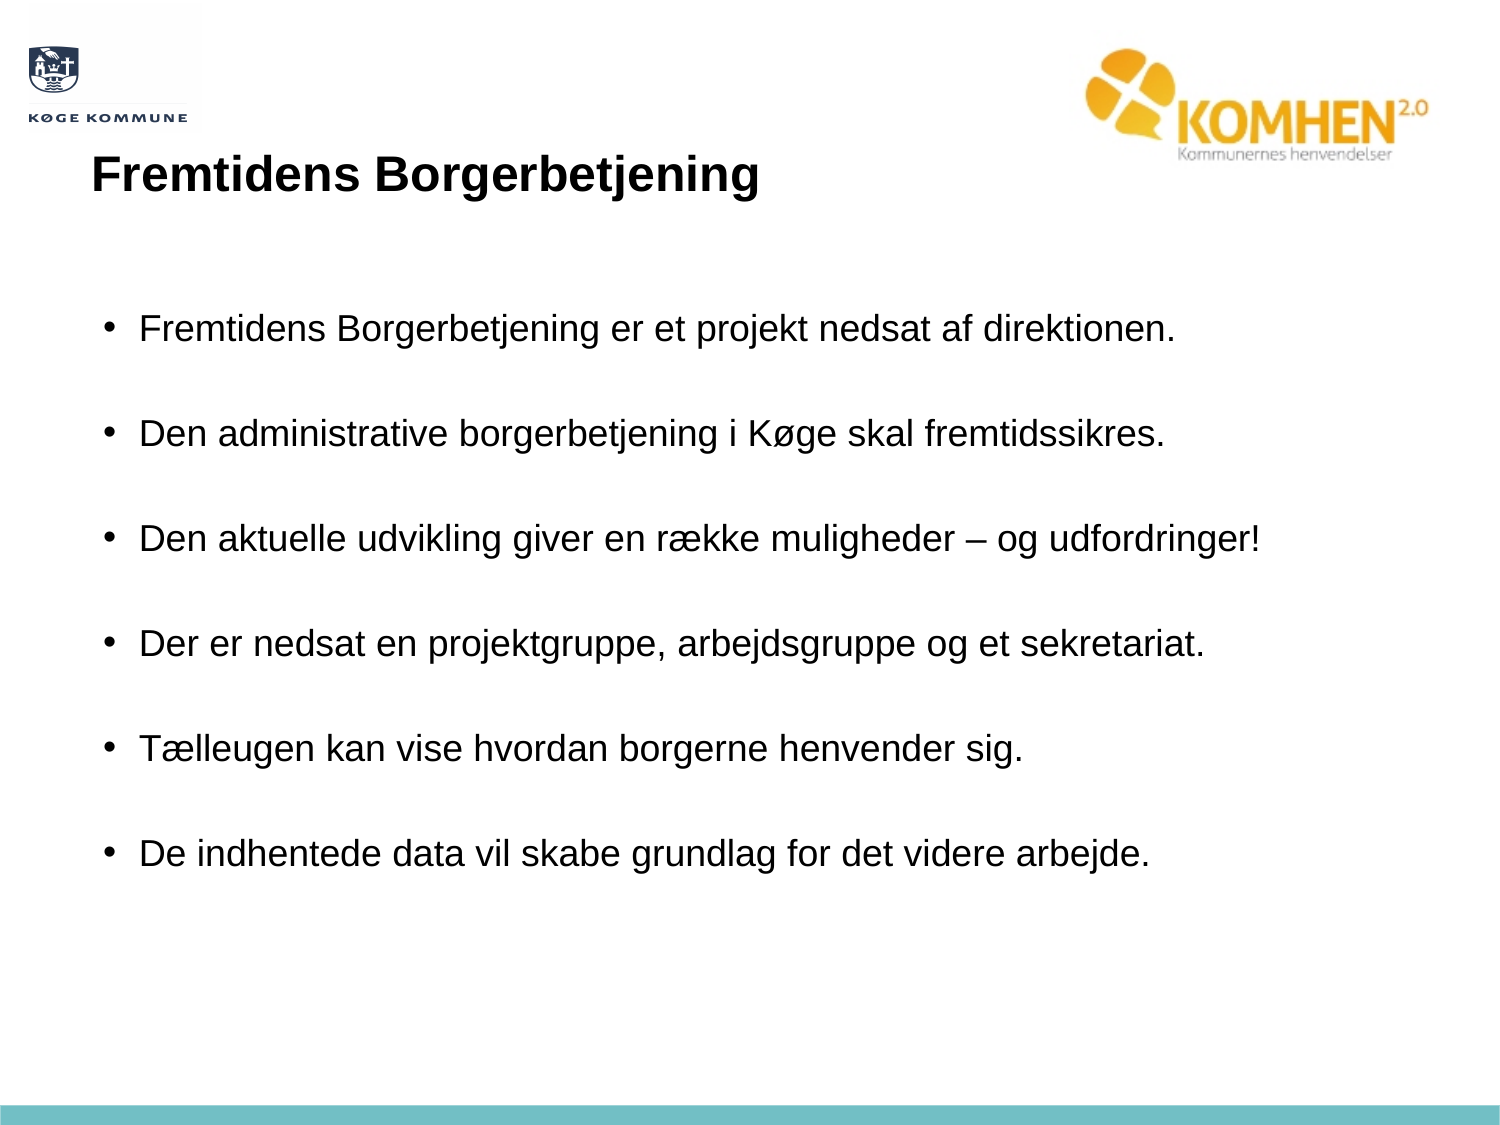

Fremtidens Borgerbetjening
Fremtidens Borgerbetjening er et projekt nedsat af direktionen.
Den administrative borgerbetjening i Køge skal fremtidssikres.
Den aktuelle udvikling giver en række muligheder – og udfordringer!
Der er nedsat en projektgruppe, arbejdsgruppe og et sekretariat.
Tælleugen kan vise hvordan borgerne henvender sig.
De indhentede data vil skabe grundlag for det videre arbejde.